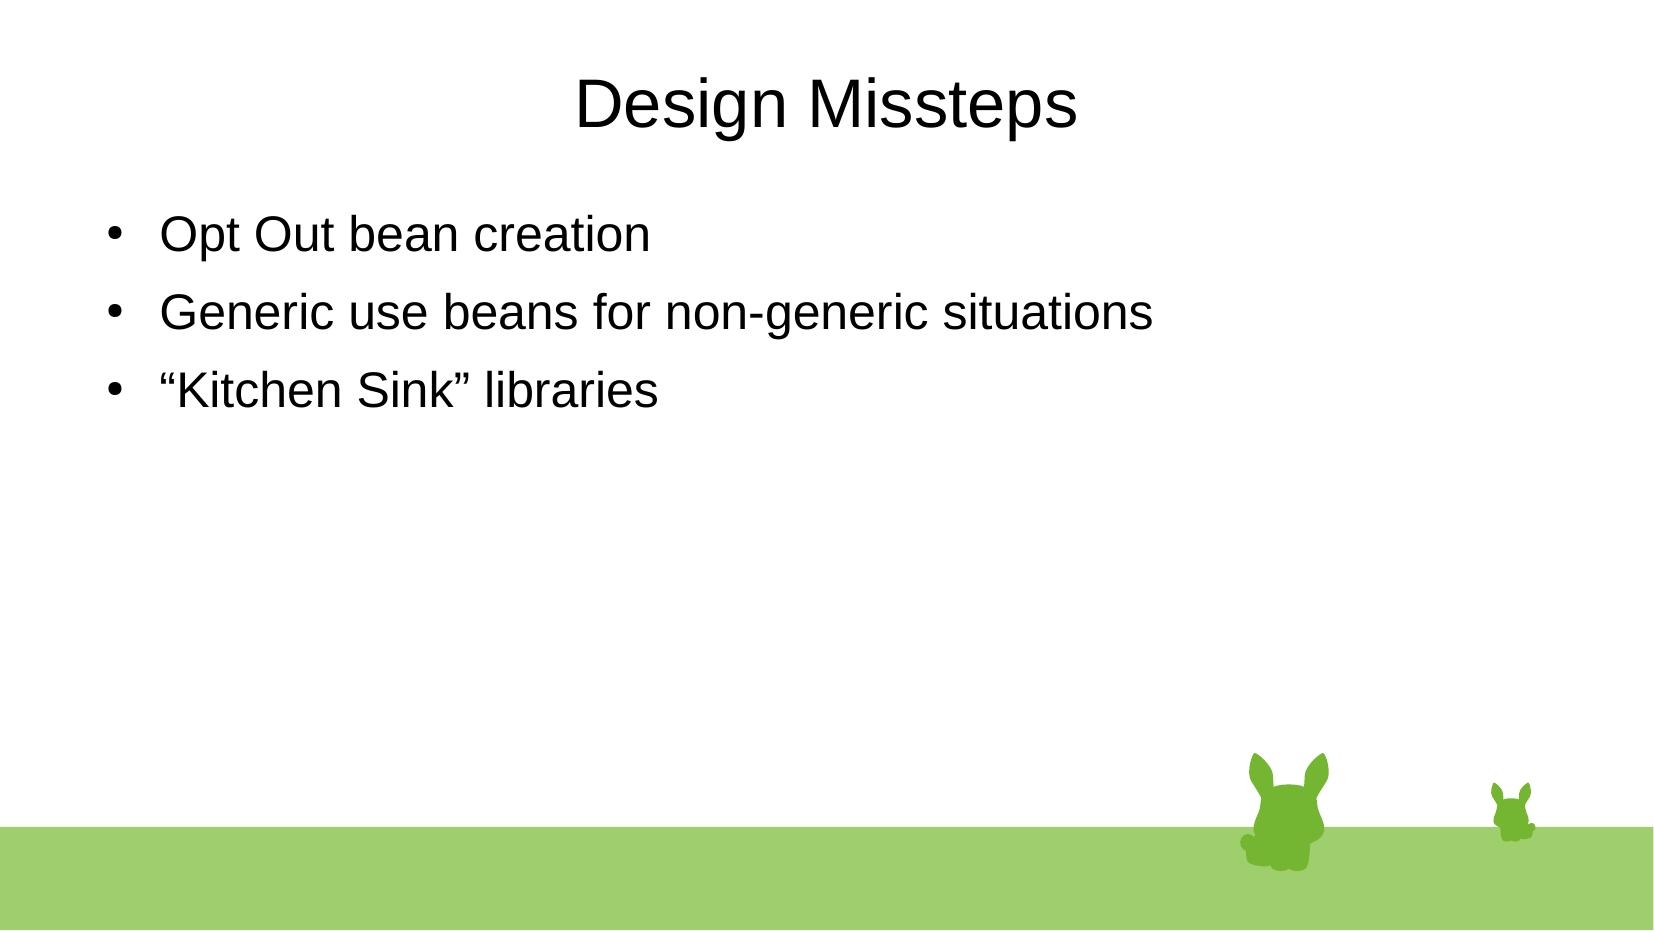

# Design Missteps
Opt Out bean creation
Generic use beans for non-generic situations
“Kitchen Sink” libraries